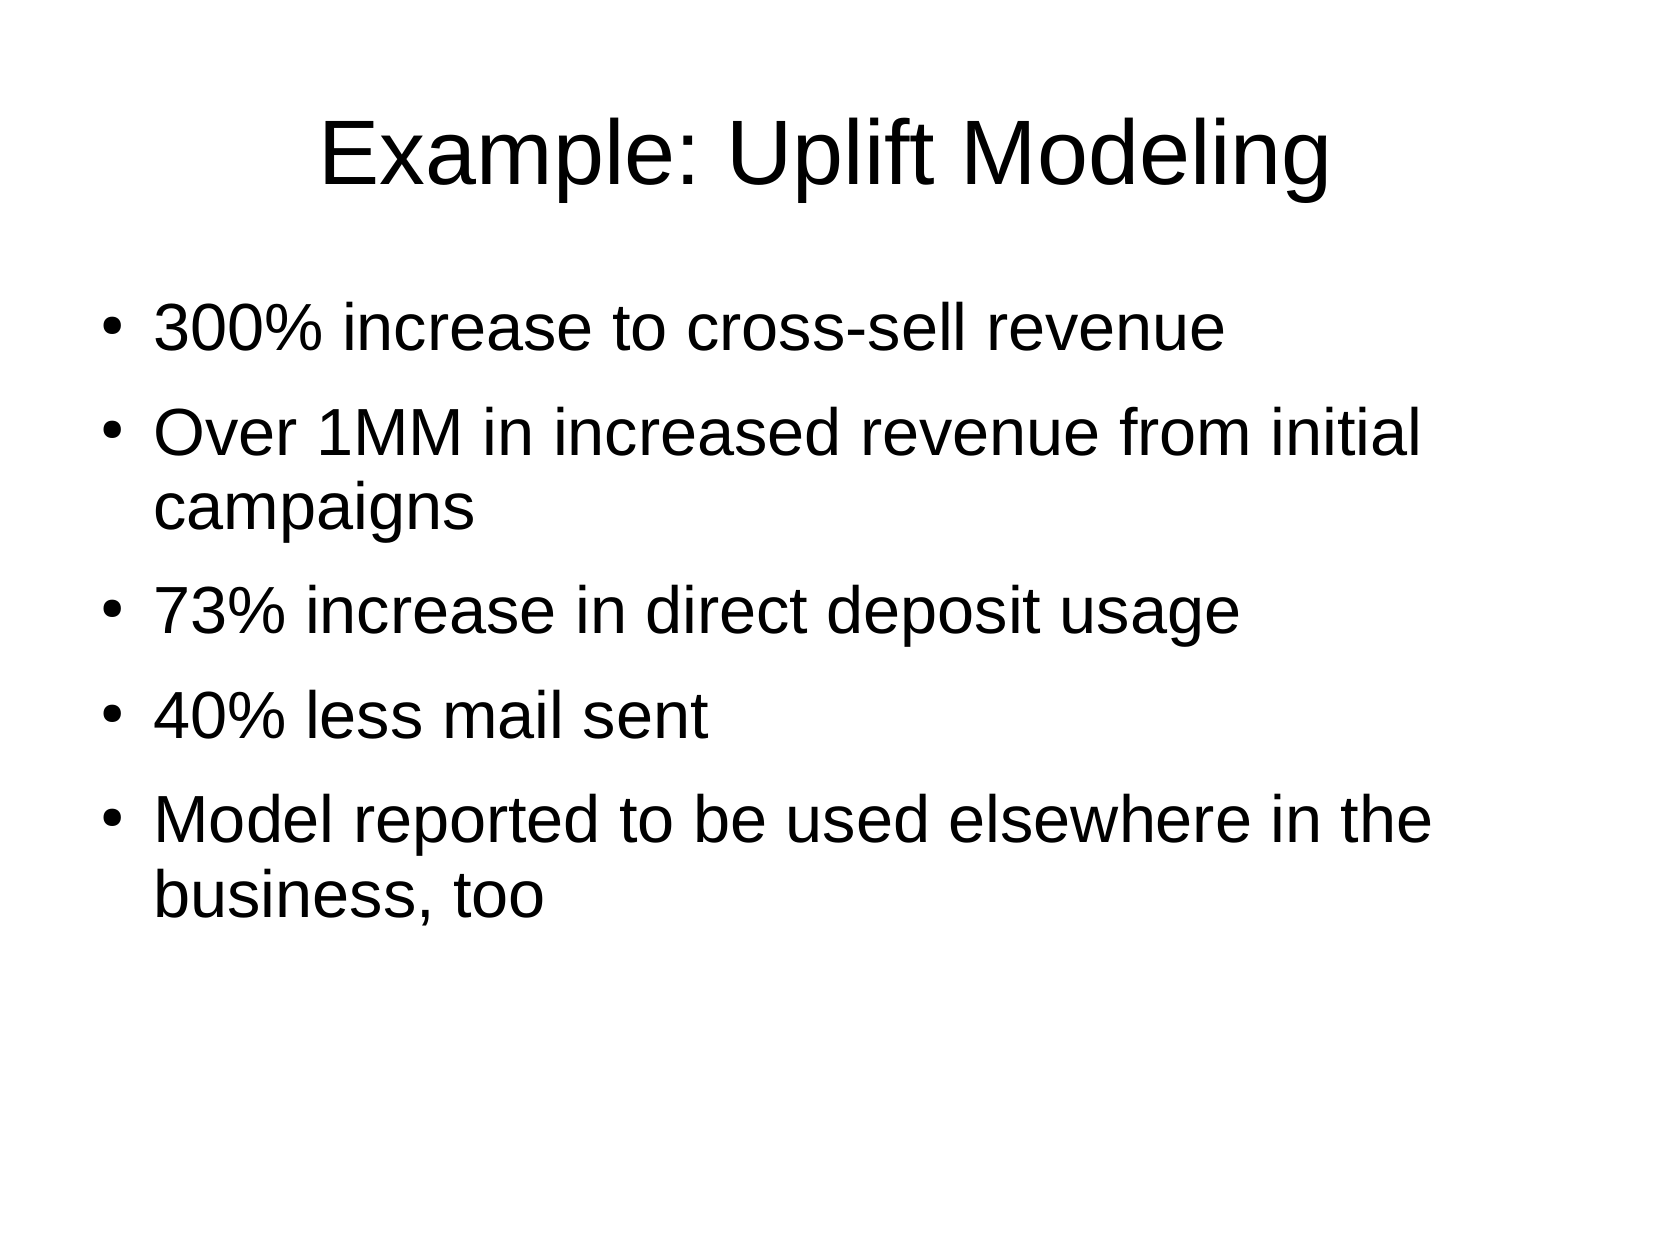

# Example: Uplift Modeling
300% increase to cross-sell revenue
Over 1MM in increased revenue from initial campaigns
73% increase in direct deposit usage
40% less mail sent
Model reported to be used elsewhere in the business, too